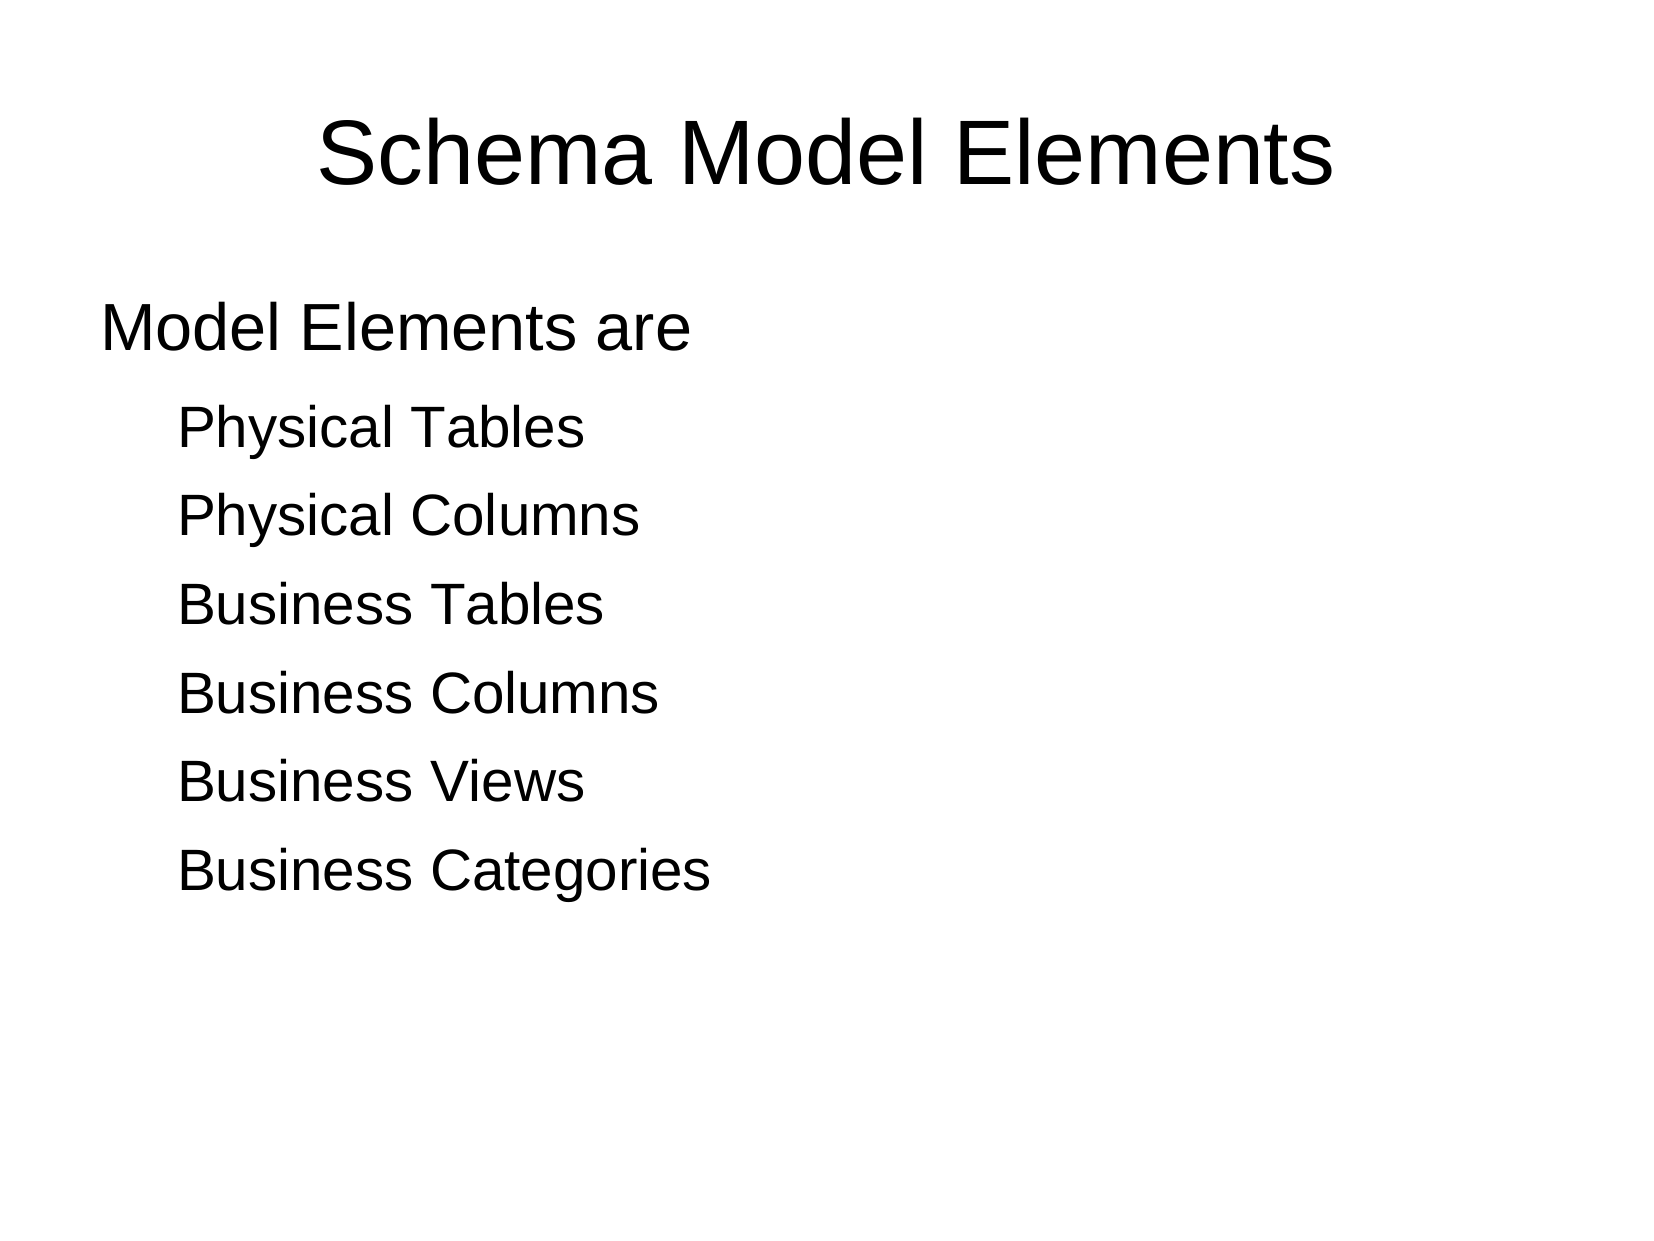

# Schema Model Elements
Model Elements are
Physical Tables
Physical Columns
Business Tables
Business Columns
Business Views
Business Categories